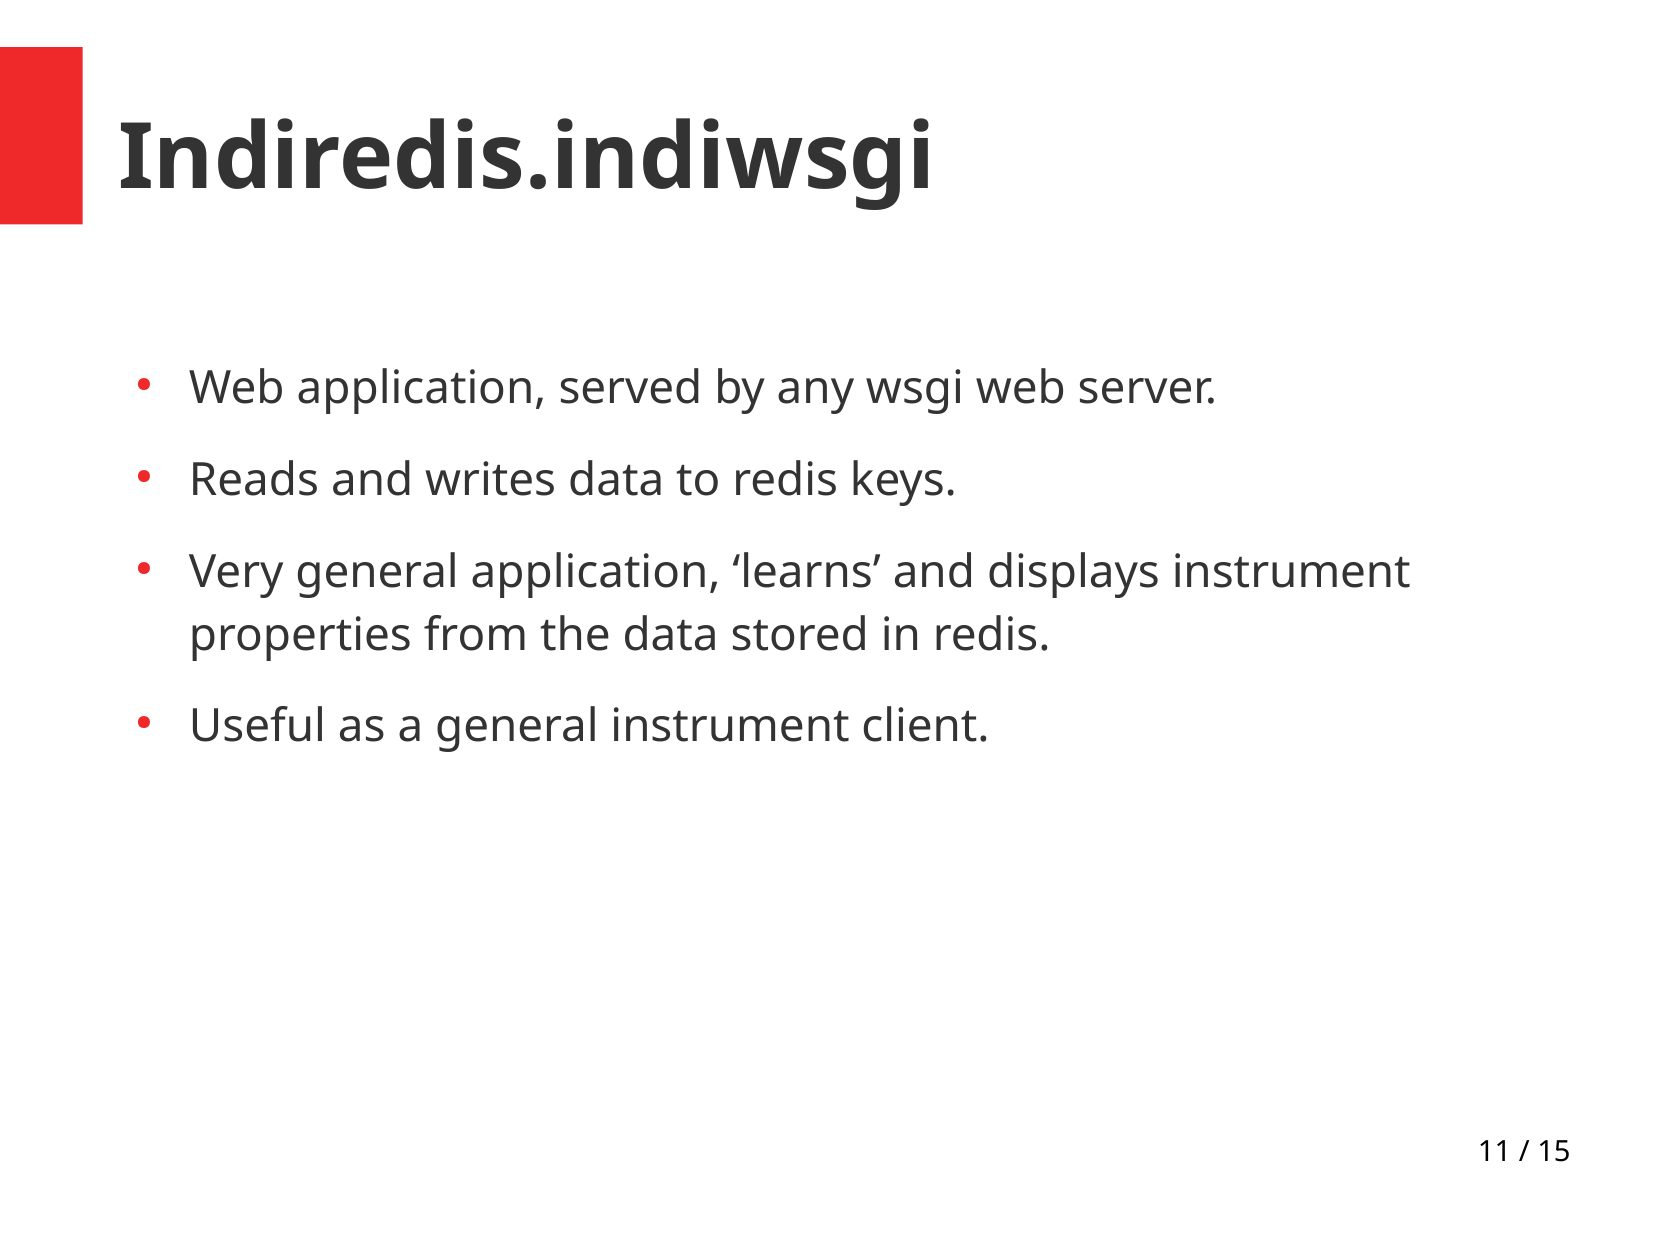

# Indiredis.indiwsgi
Web application, served by any wsgi web server.
Reads and writes data to redis keys.
Very general application, ‘learns’ and displays instrument properties from the data stored in redis.
Useful as a general instrument client.
11